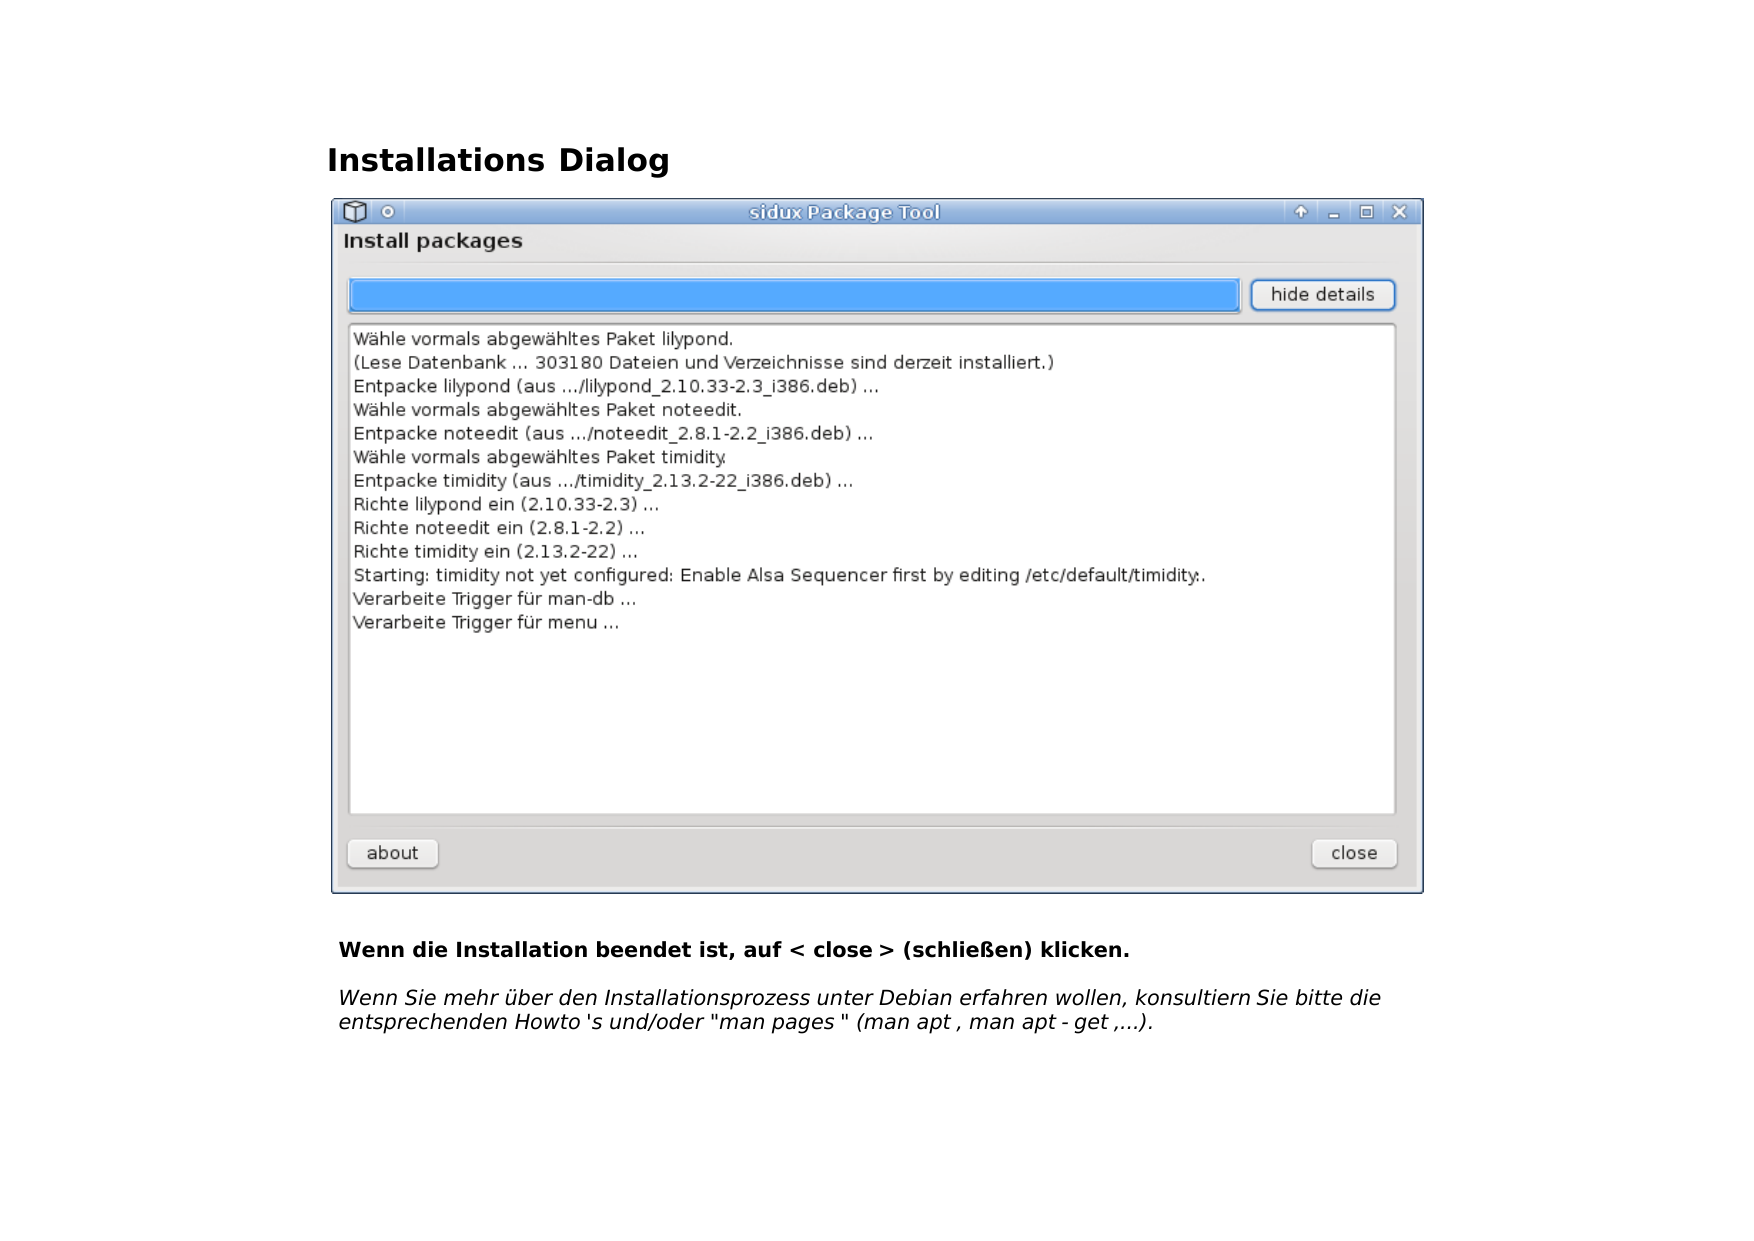

Installations Dialog
Wenn die Installation beendet ist, auf < close > (schließen) klicken.
Wenn Sie mehr über den Installationsprozess unter Debian erfahren wollen, konsultiern Sie bitte die entsprechenden Howto 's und/oder "man pages " (man apt , man apt - get ,...).